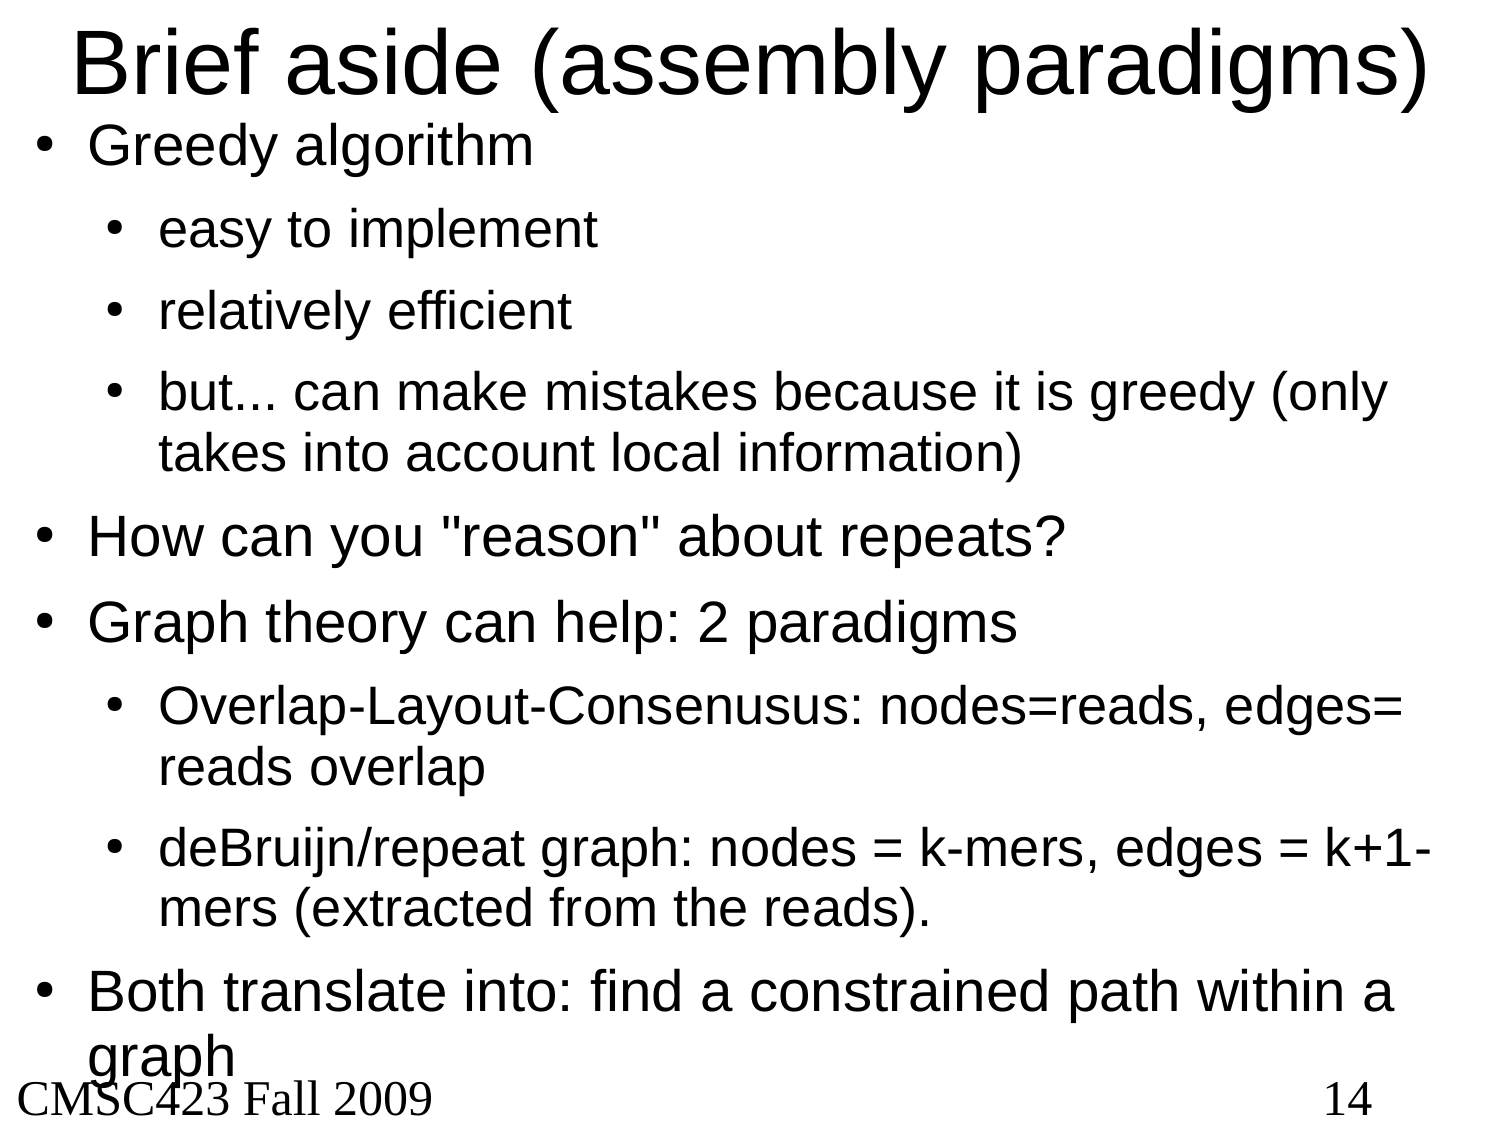

# Brief aside (assembly paradigms)
Greedy algorithm
easy to implement
relatively efficient
but... can make mistakes because it is greedy (only takes into account local information)
How can you "reason" about repeats?
Graph theory can help: 2 paradigms
Overlap-Layout-Consenusus: nodes=reads, edges= reads overlap
deBruijn/repeat graph: nodes = k-mers, edges = k+1-mers (extracted from the reads).
Both translate into: find a constrained path within a graph
CMSC423 Fall 2009
14